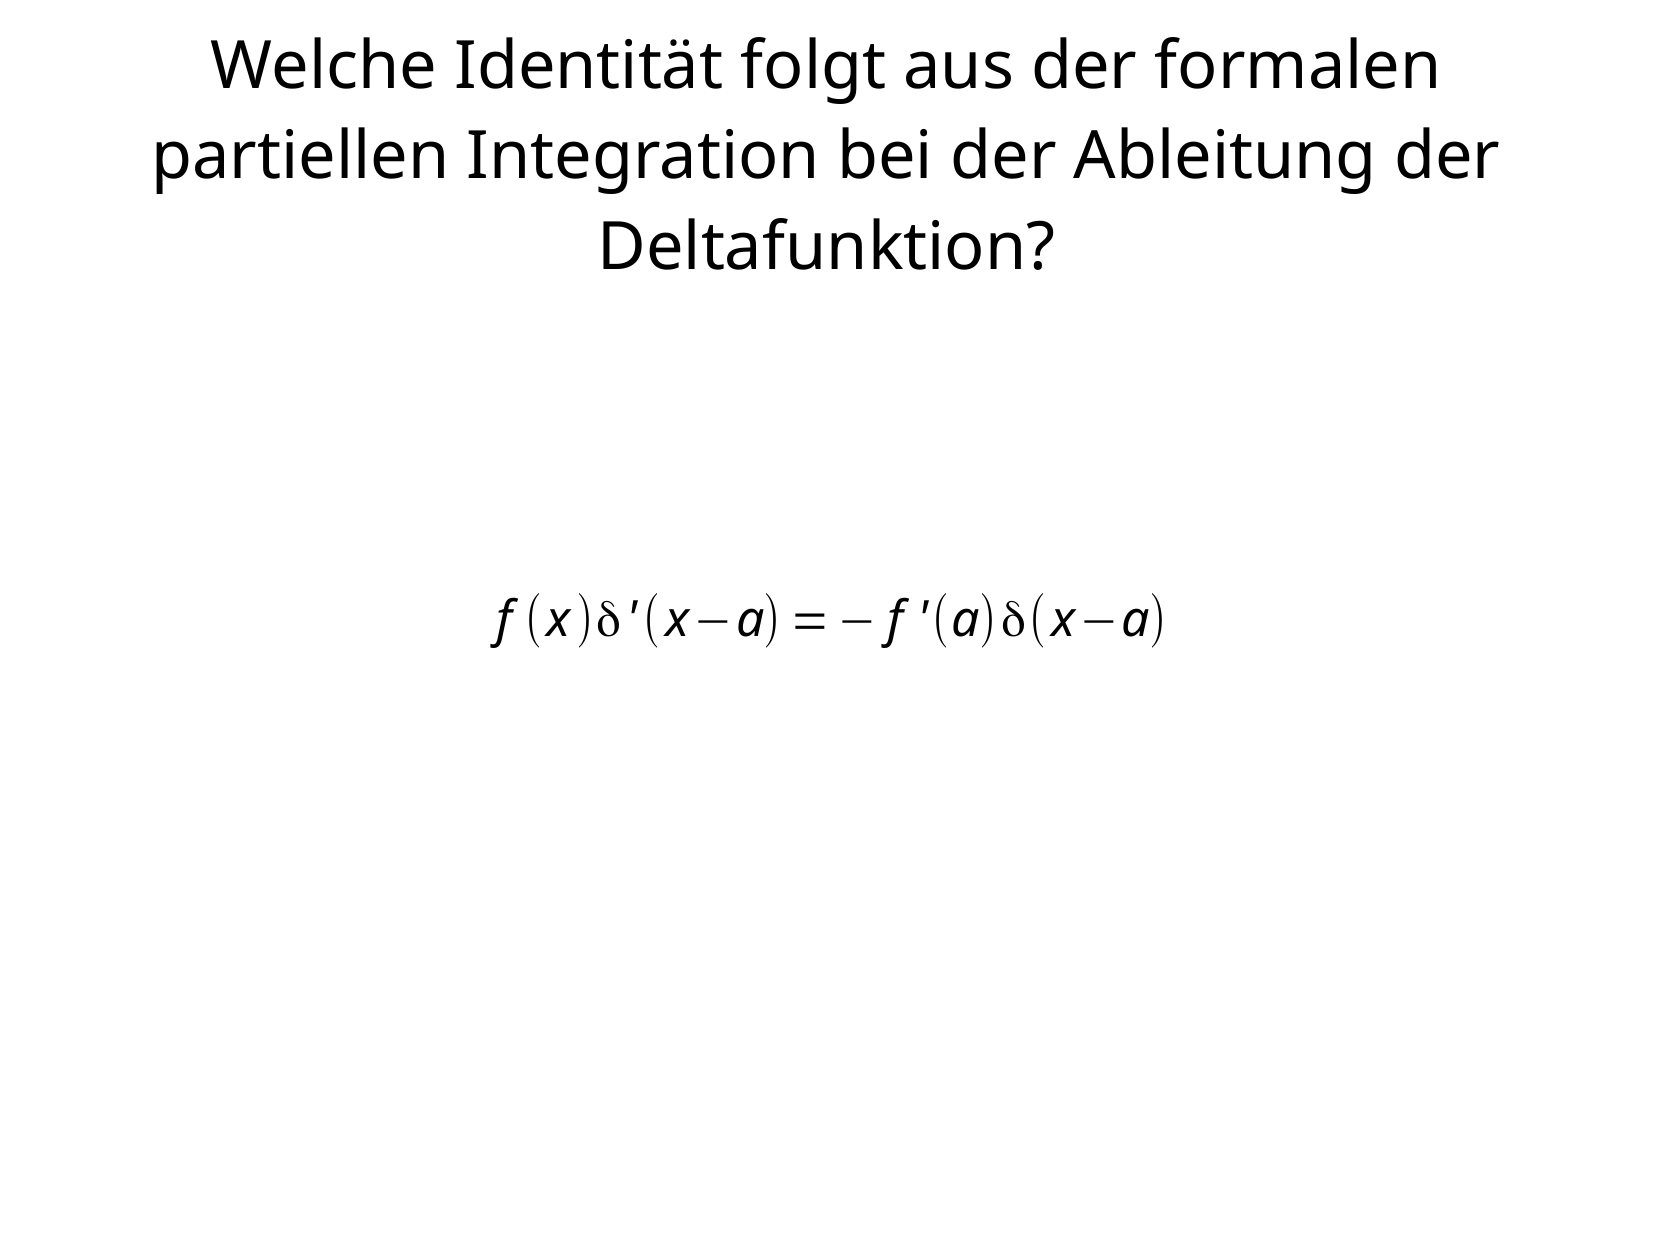

# Welche Identität folgt aus der formalen partiellen Integration bei der Ableitung der Deltafunktion?